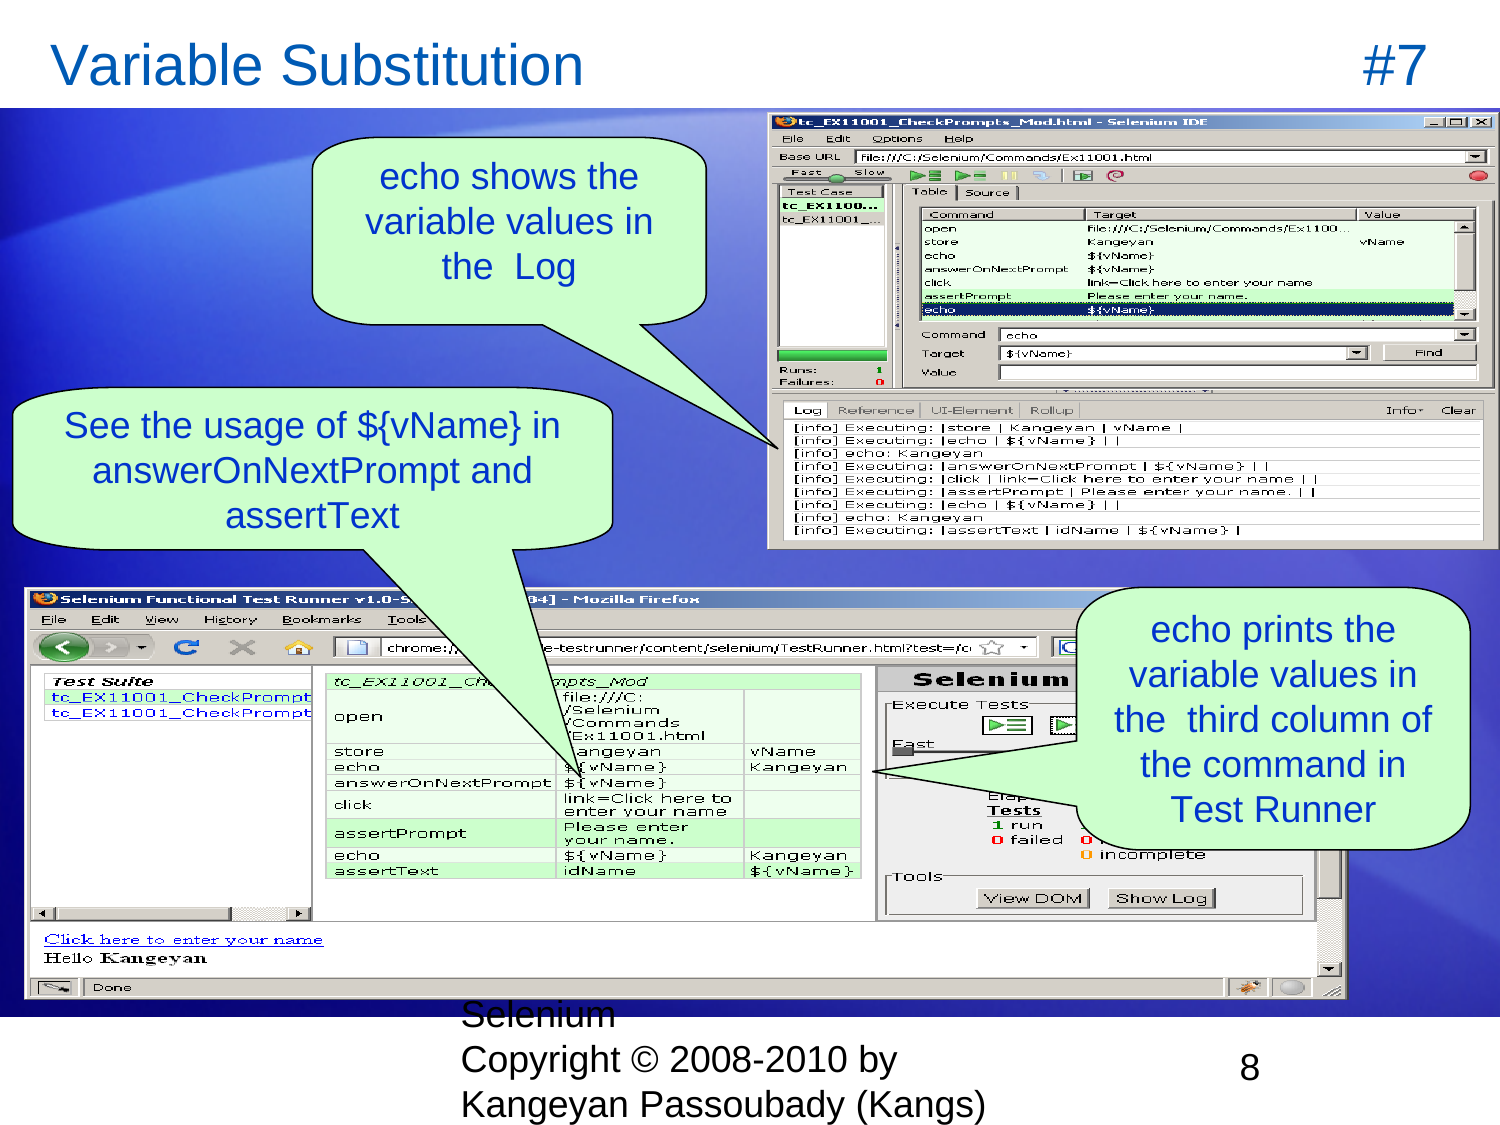

# Variable Substitution					 #7
echo shows the variable values in the Log
See the usage of ${vName} in answerOnNextPrompt and assertText
echo prints the variable values in the third column of the command in Test Runner
Discover the automating power of Selenium
8